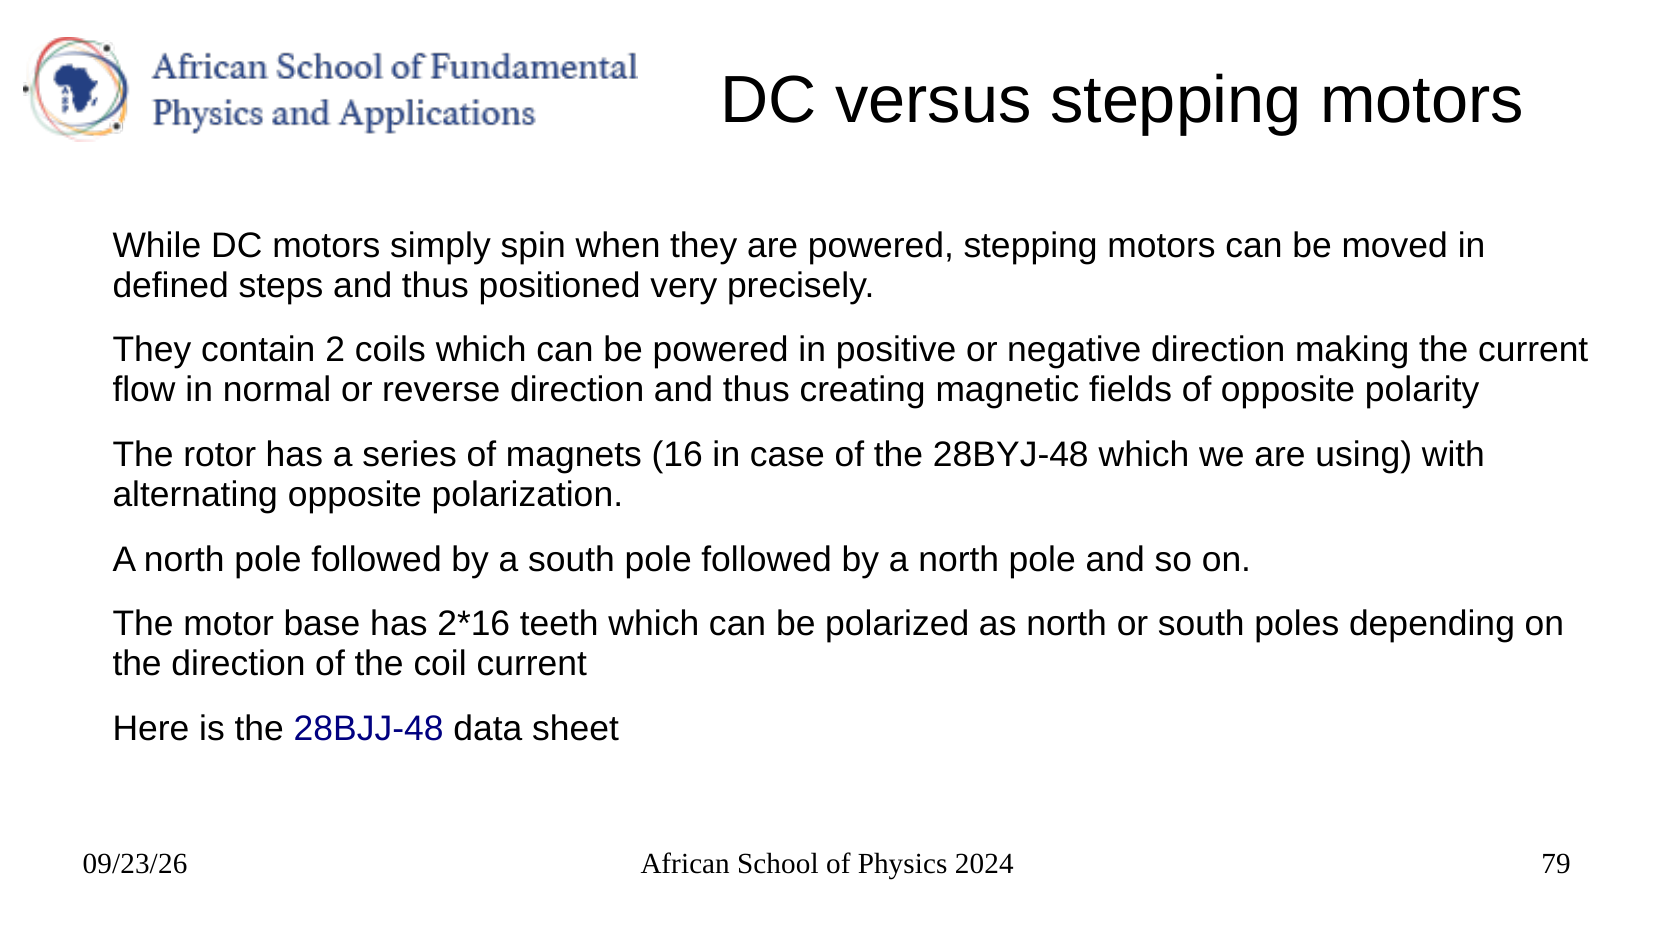

# DC versus stepping motors
While DC motors simply spin when they are powered, stepping motors can be moved in defined steps and thus positioned very precisely.
They contain 2 coils which can be powered in positive or negative direction making the current flow in normal or reverse direction and thus creating magnetic fields of opposite polarity
The rotor has a series of magnets (16 in case of the 28BYJ-48 which we are using) with alternating opposite polarization.
A north pole followed by a south pole followed by a north pole and so on.
The motor base has 2*16 teeth which can be polarized as north or south poles depending on the direction of the coil current
Here is the 28BJJ-48 data sheet
African School of Physics 2024
79